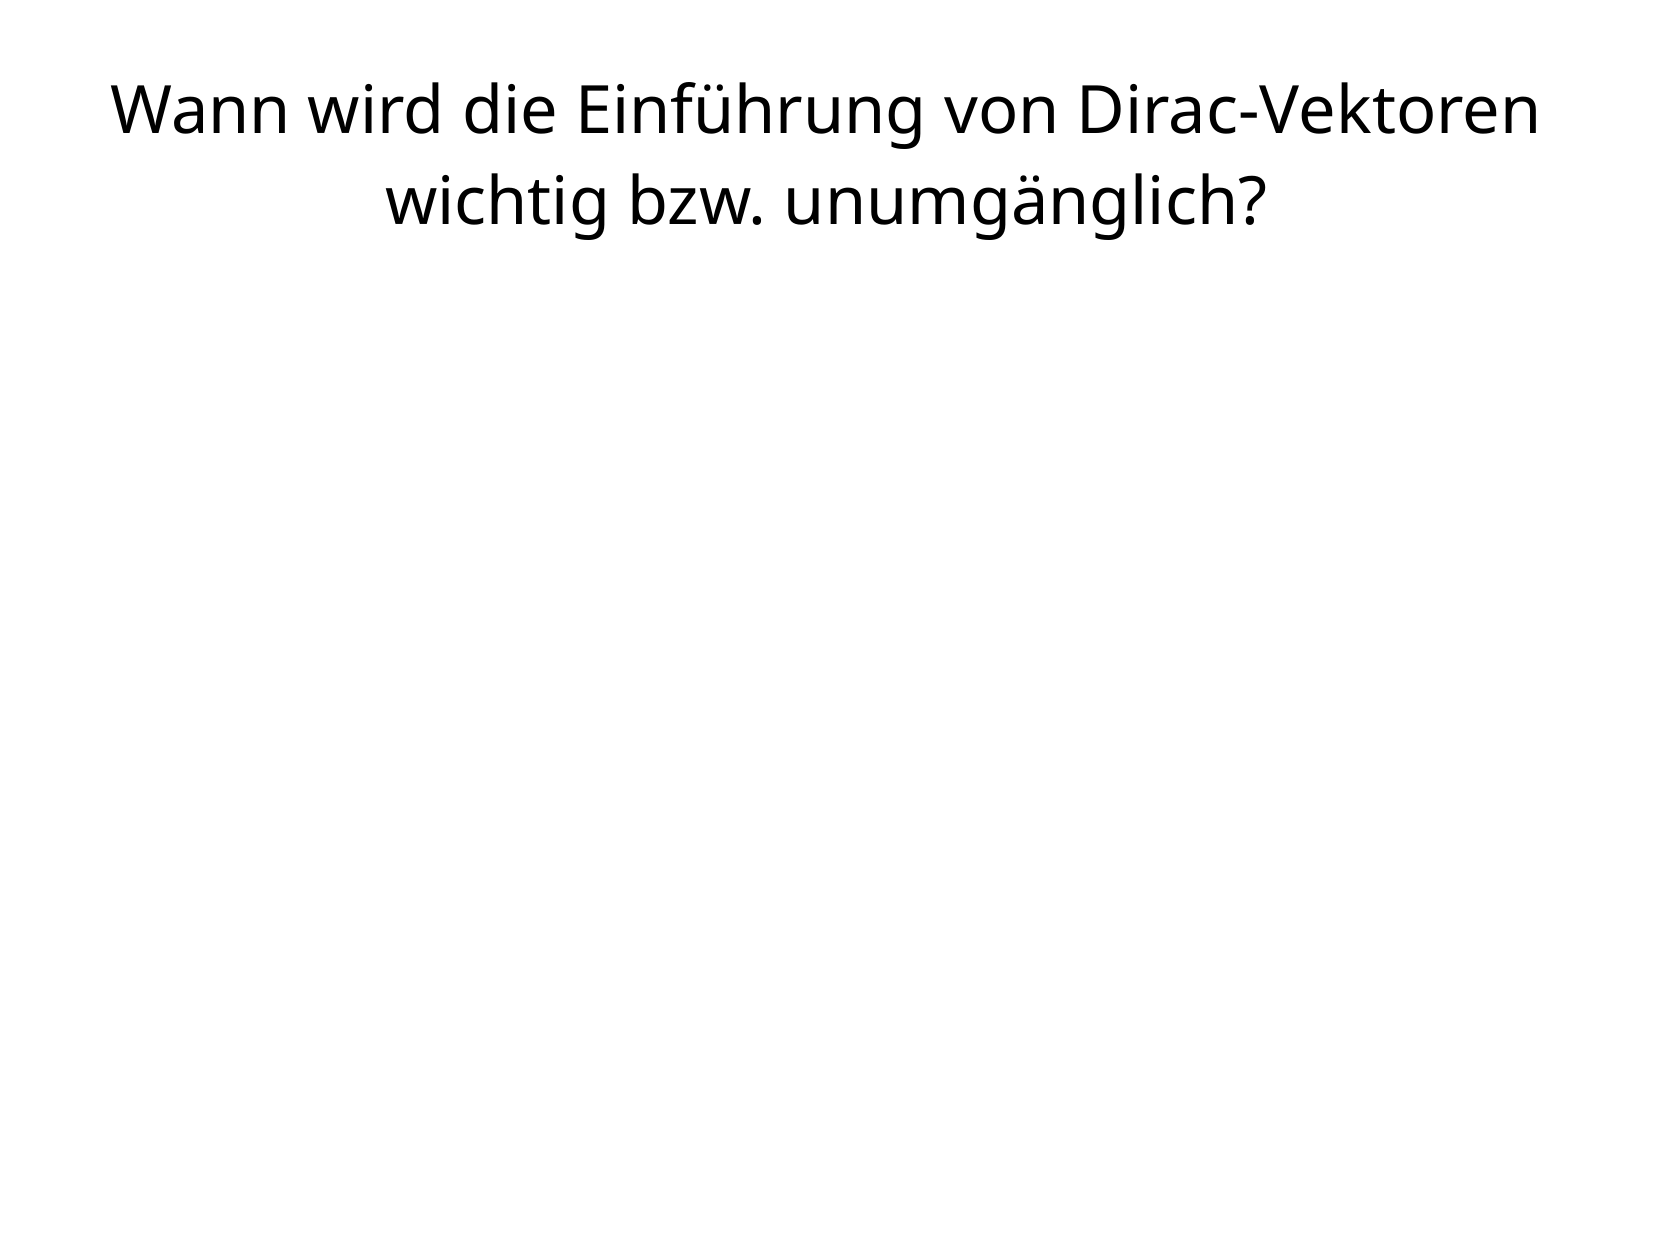

# Wann wird die Einführung von Dirac-Vektoren wichtig bzw. unumgänglich?